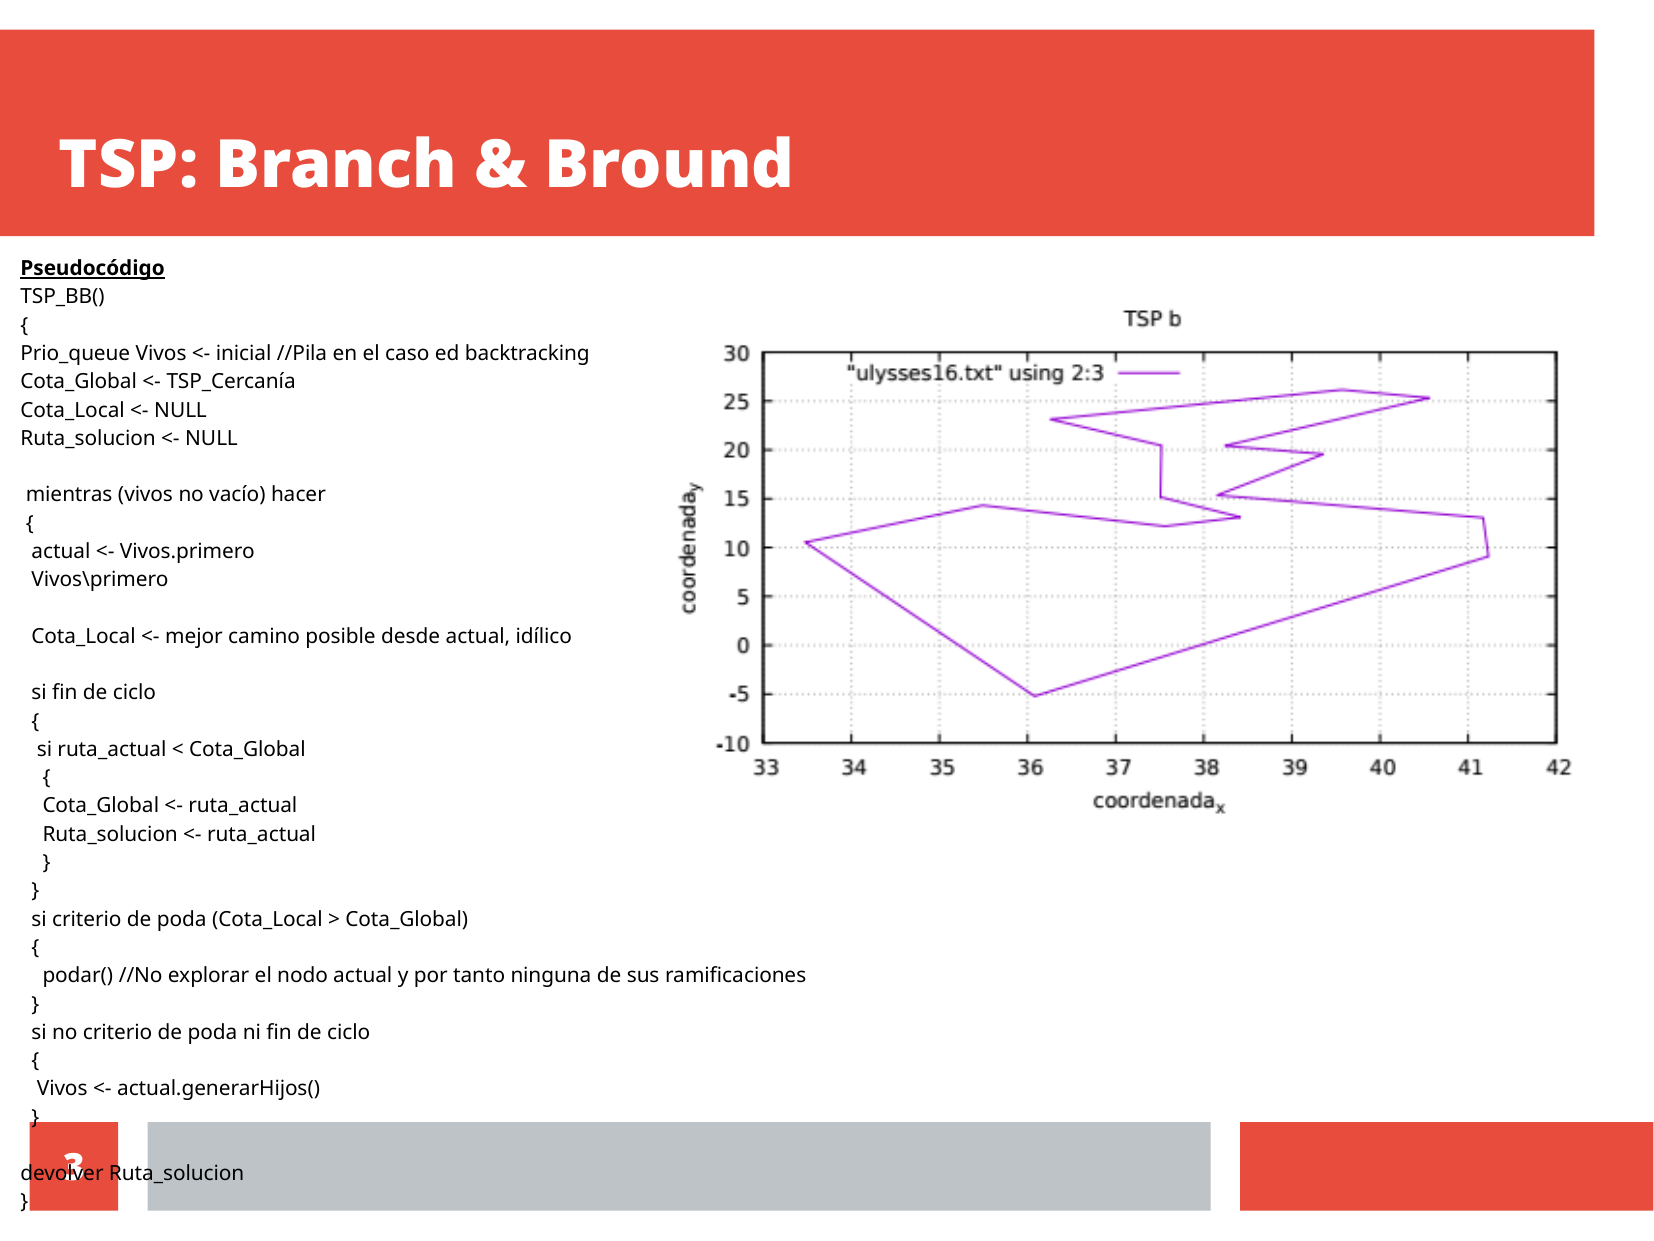

# TSP: Branch & Bround
Pseudocódigo
TSP_BB()
{
Prio_queue Vivos <- inicial //Pila en el caso ed backtracking
Cota_Global <- TSP_Cercanía
Cota_Local <- NULL
Ruta_solucion <- NULL
 mientras (vivos no vacío) hacer
 {
 actual <- Vivos.primero
 Vivos\primero
 Cota_Local <- mejor camino posible desde actual, idílico
 si fin de ciclo
 {
 si ruta_actual < Cota_Global
 {
 Cota_Global <- ruta_actual
 Ruta_solucion <- ruta_actual
 }
 }
 si criterio de poda (Cota_Local > Cota_Global)
 {
 podar() //No explorar el nodo actual y por tanto ninguna de sus ramificaciones
 }
 si no criterio de poda ni fin de ciclo
 {
 Vivos <- actual.generarHijos()
 }
devolver Ruta_solucion
}
3